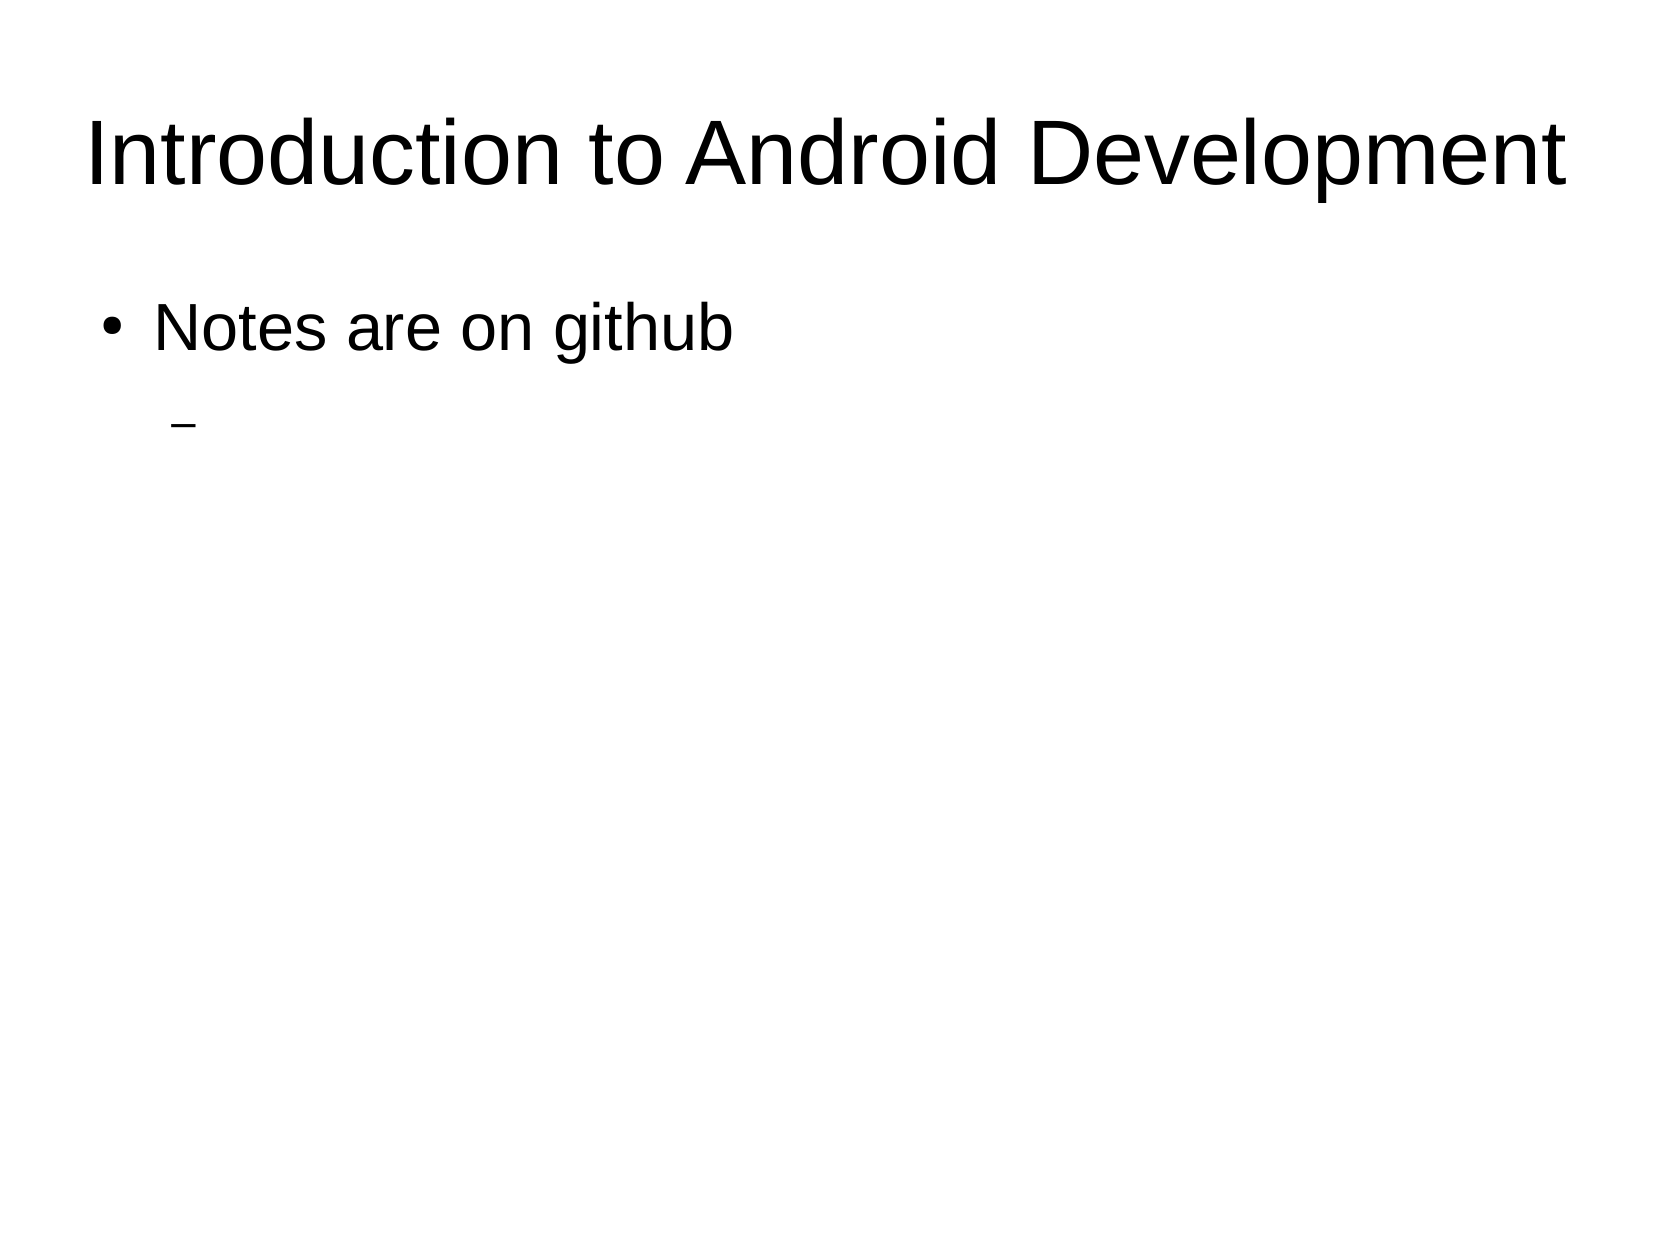

# Introduction to Android Development
Notes are on github